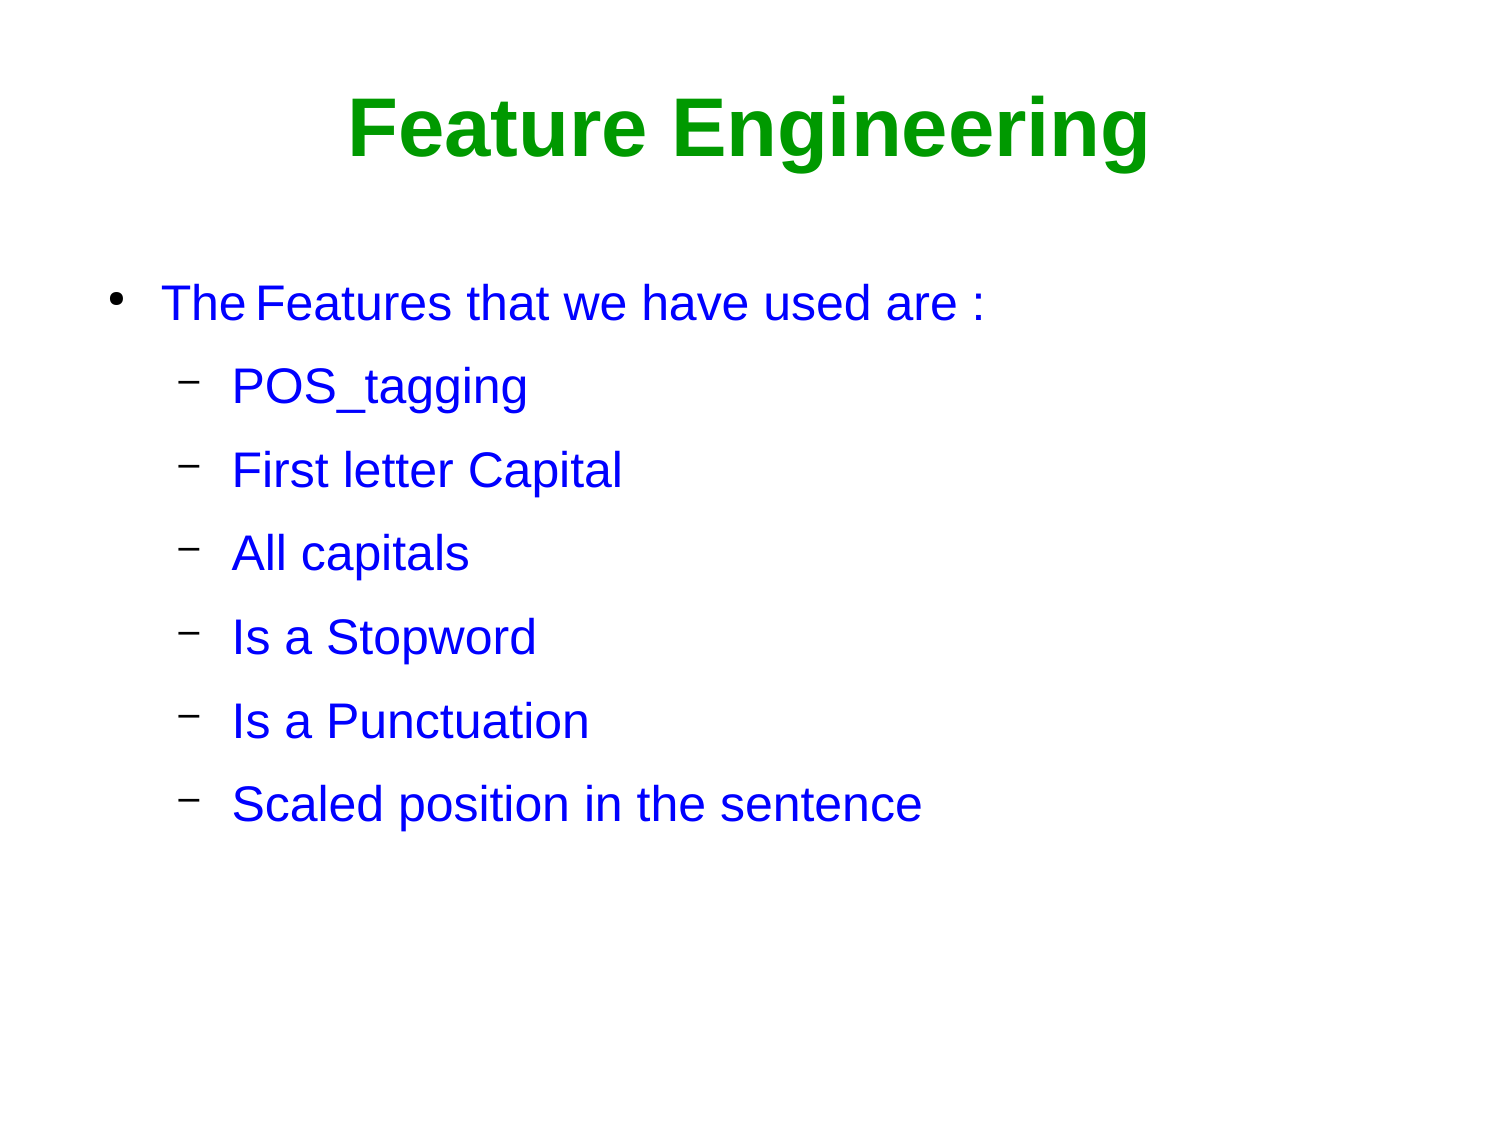

# Feature Engineering
The Features that we have used are :
POS_tagging
First letter Capital
All capitals
Is a Stopword
Is a Punctuation
Scaled position in the sentence